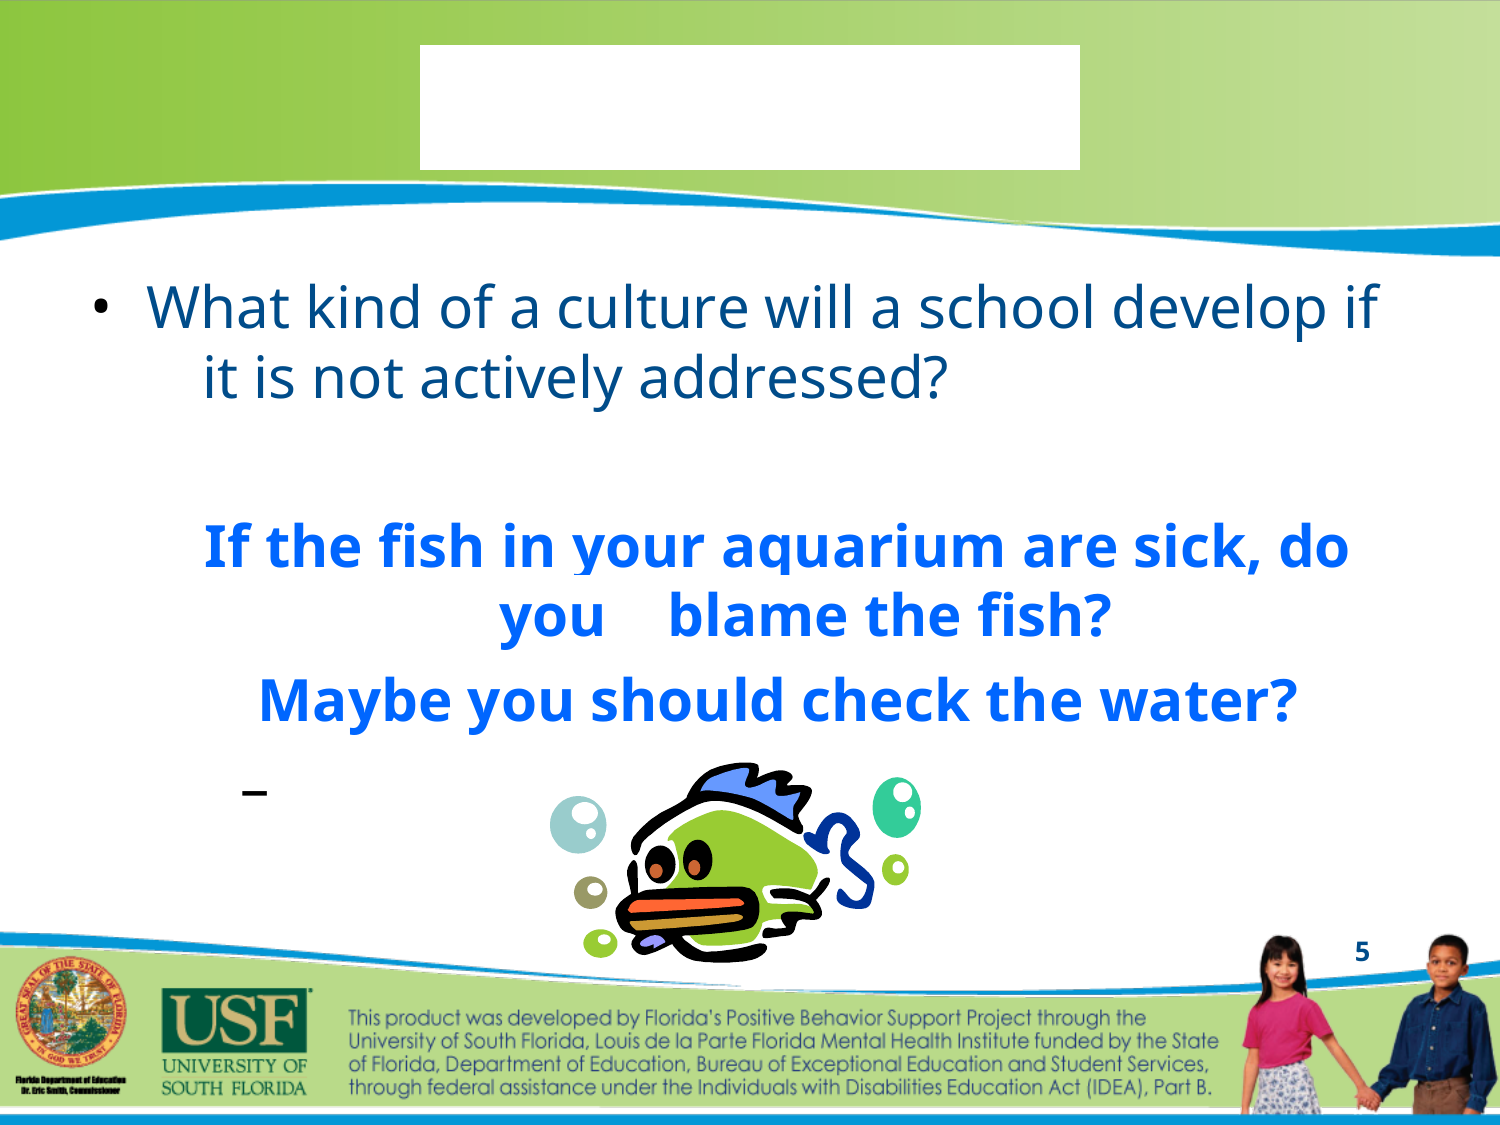

# Think About It
What kind of a culture will a school develop if it is not actively addressed?
If the fish in your aquarium are sick, do you blame the fish?
Maybe you should check the water?